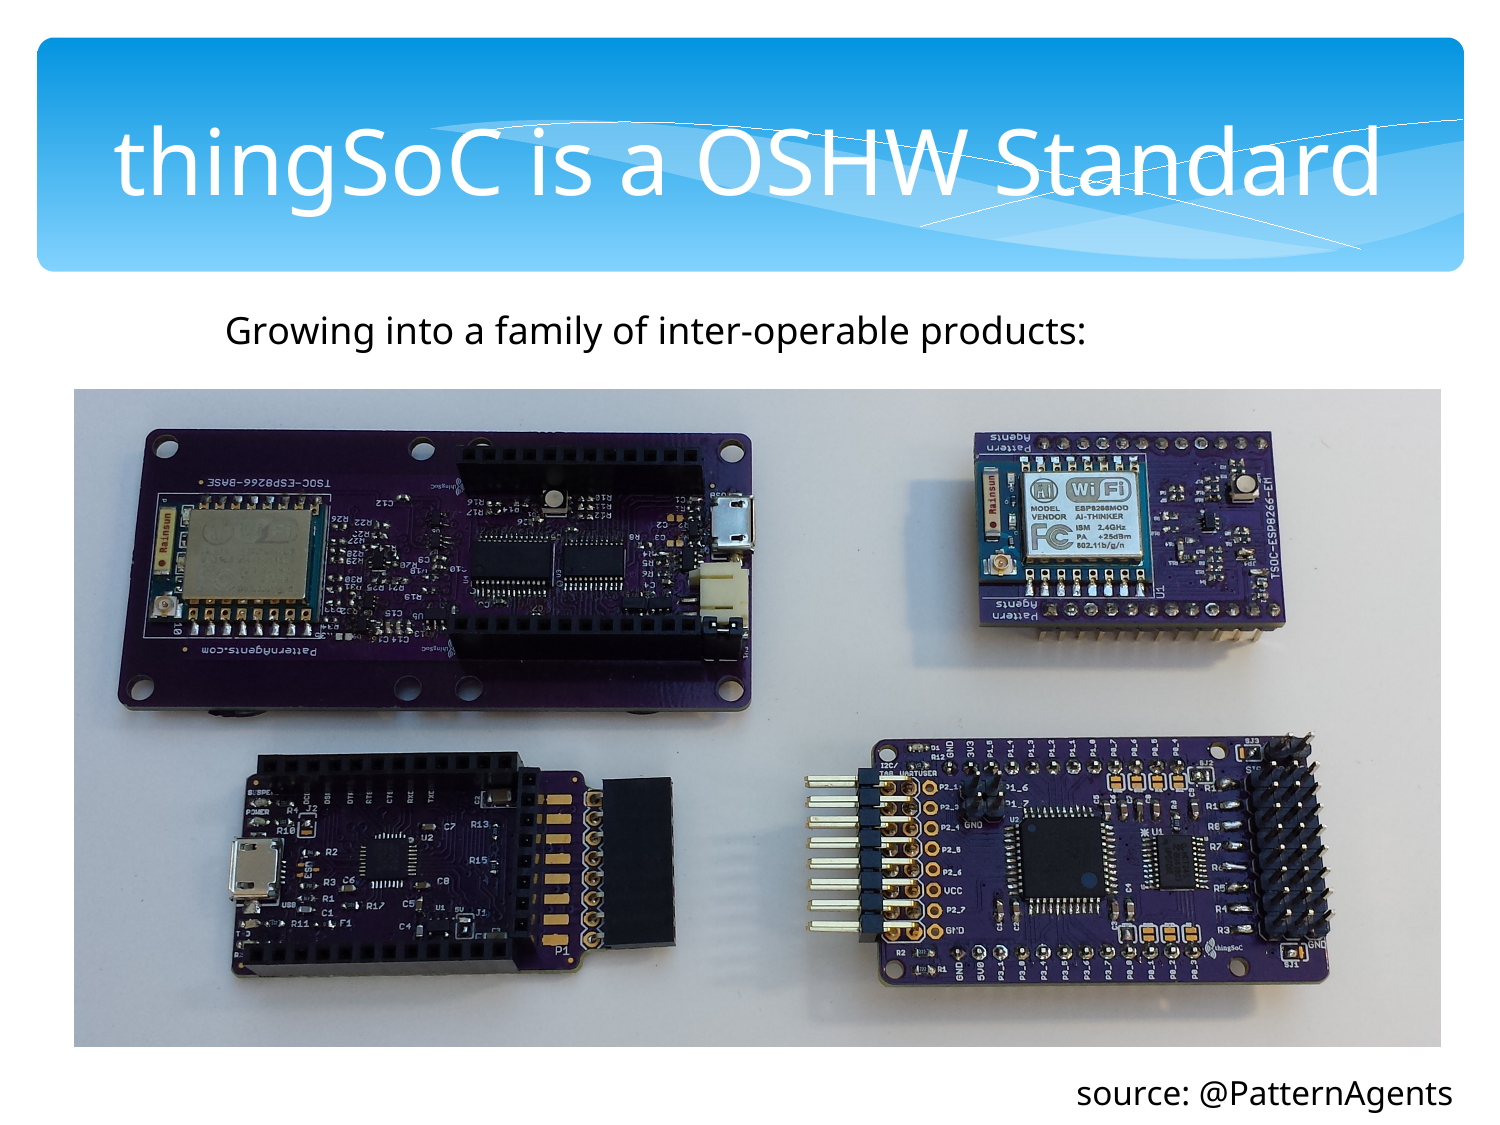

# thingSoC is a OSHW Standard
Growing into a family of inter-operable products:
source: @PatternAgents